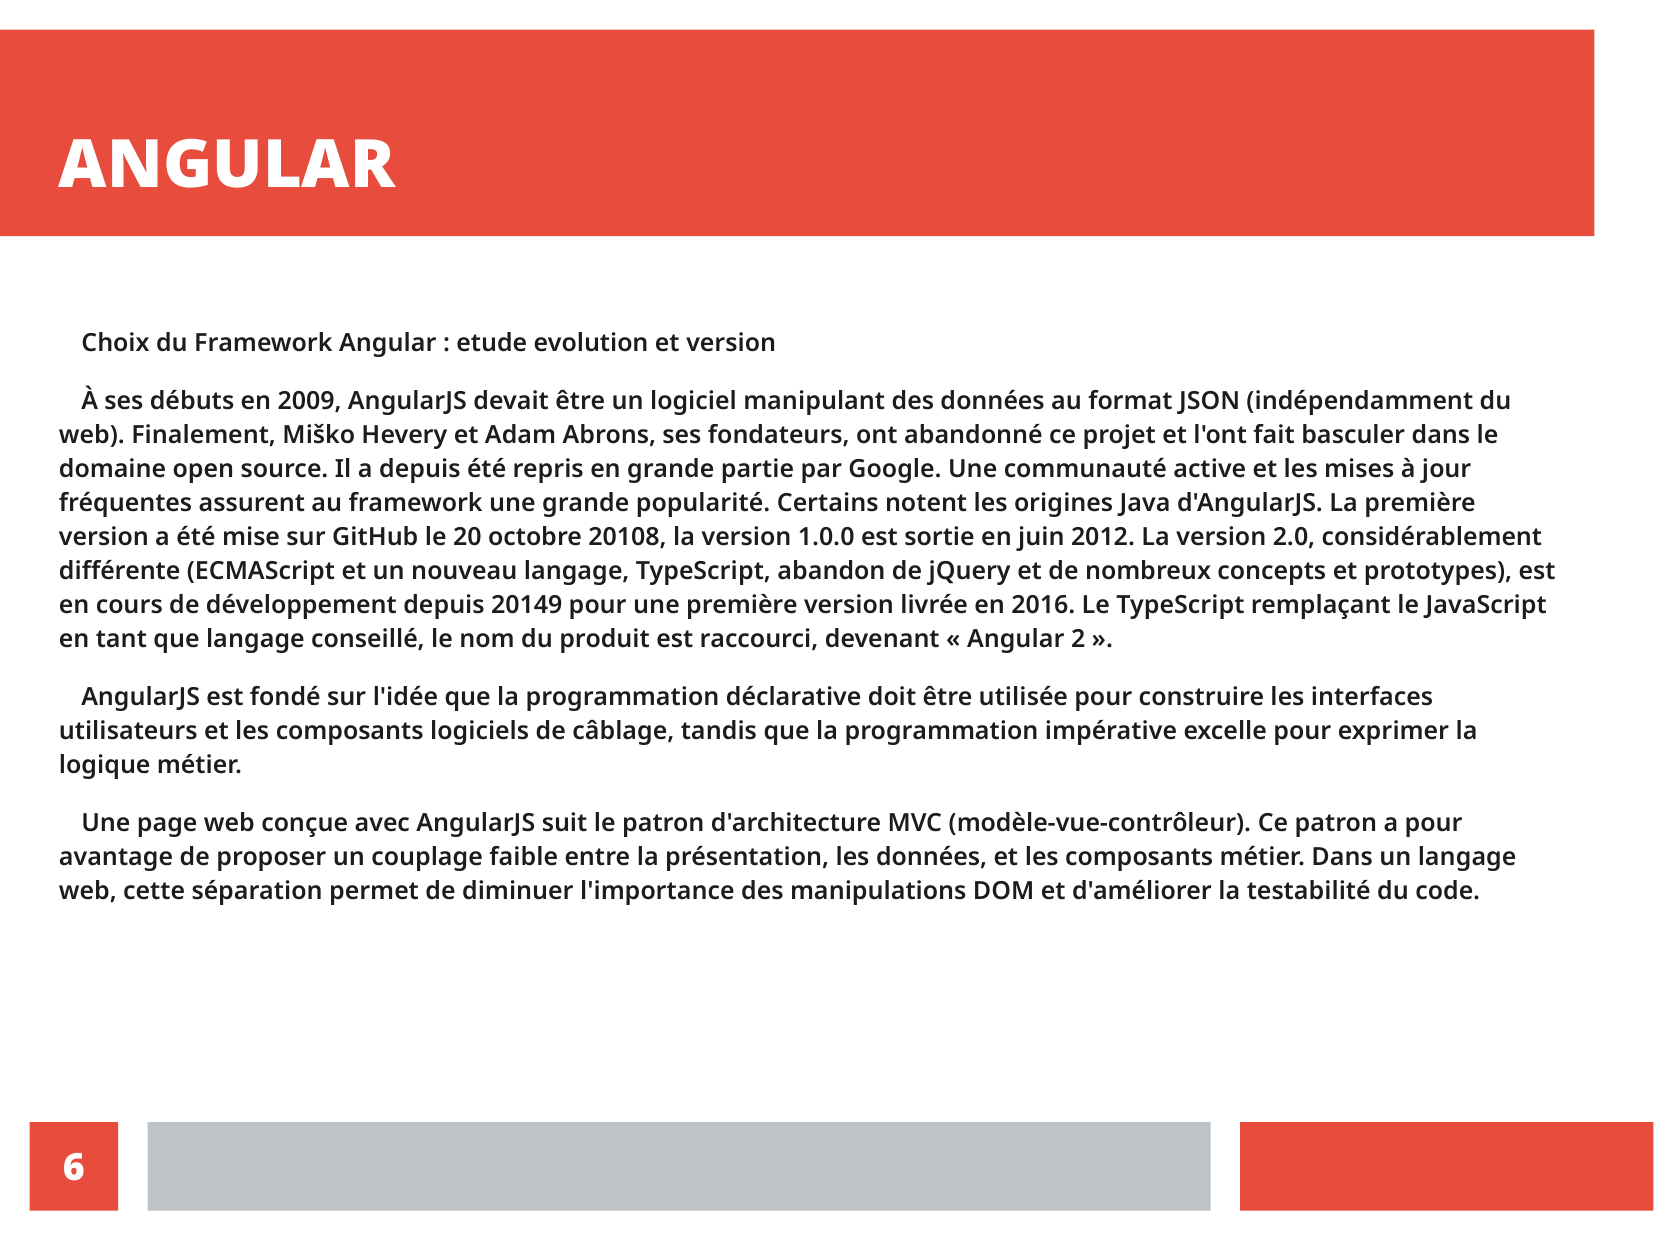

# ANGULAR
Choix du Framework Angular : etude evolution et version
À ses débuts en 2009, AngularJS devait être un logiciel manipulant des données au format JSON (indépendamment du web). Finalement, Miško Hevery et Adam Abrons, ses fondateurs, ont abandonné ce projet et l'ont fait basculer dans le domaine open source. Il a depuis été repris en grande partie par Google. Une communauté active et les mises à jour fréquentes assurent au framework une grande popularité. Certains notent les origines Java d'AngularJS. La première version a été mise sur GitHub le 20 octobre 20108, la version 1.0.0 est sortie en juin 2012. La version 2.0, considérablement différente (ECMAScript et un nouveau langage, TypeScript, abandon de jQuery et de nombreux concepts et prototypes), est en cours de développement depuis 20149 pour une première version livrée en 2016. Le TypeScript remplaçant le JavaScript en tant que langage conseillé, le nom du produit est raccourci, devenant « Angular 2 ».
AngularJS est fondé sur l'idée que la programmation déclarative doit être utilisée pour construire les interfaces utilisateurs et les composants logiciels de câblage, tandis que la programmation impérative excelle pour exprimer la logique métier.
Une page web conçue avec AngularJS suit le patron d'architecture MVC (modèle-vue-contrôleur). Ce patron a pour avantage de proposer un couplage faible entre la présentation, les données, et les composants métier. Dans un langage web, cette séparation permet de diminuer l'importance des manipulations DOM et d'améliorer la testabilité du code.
6